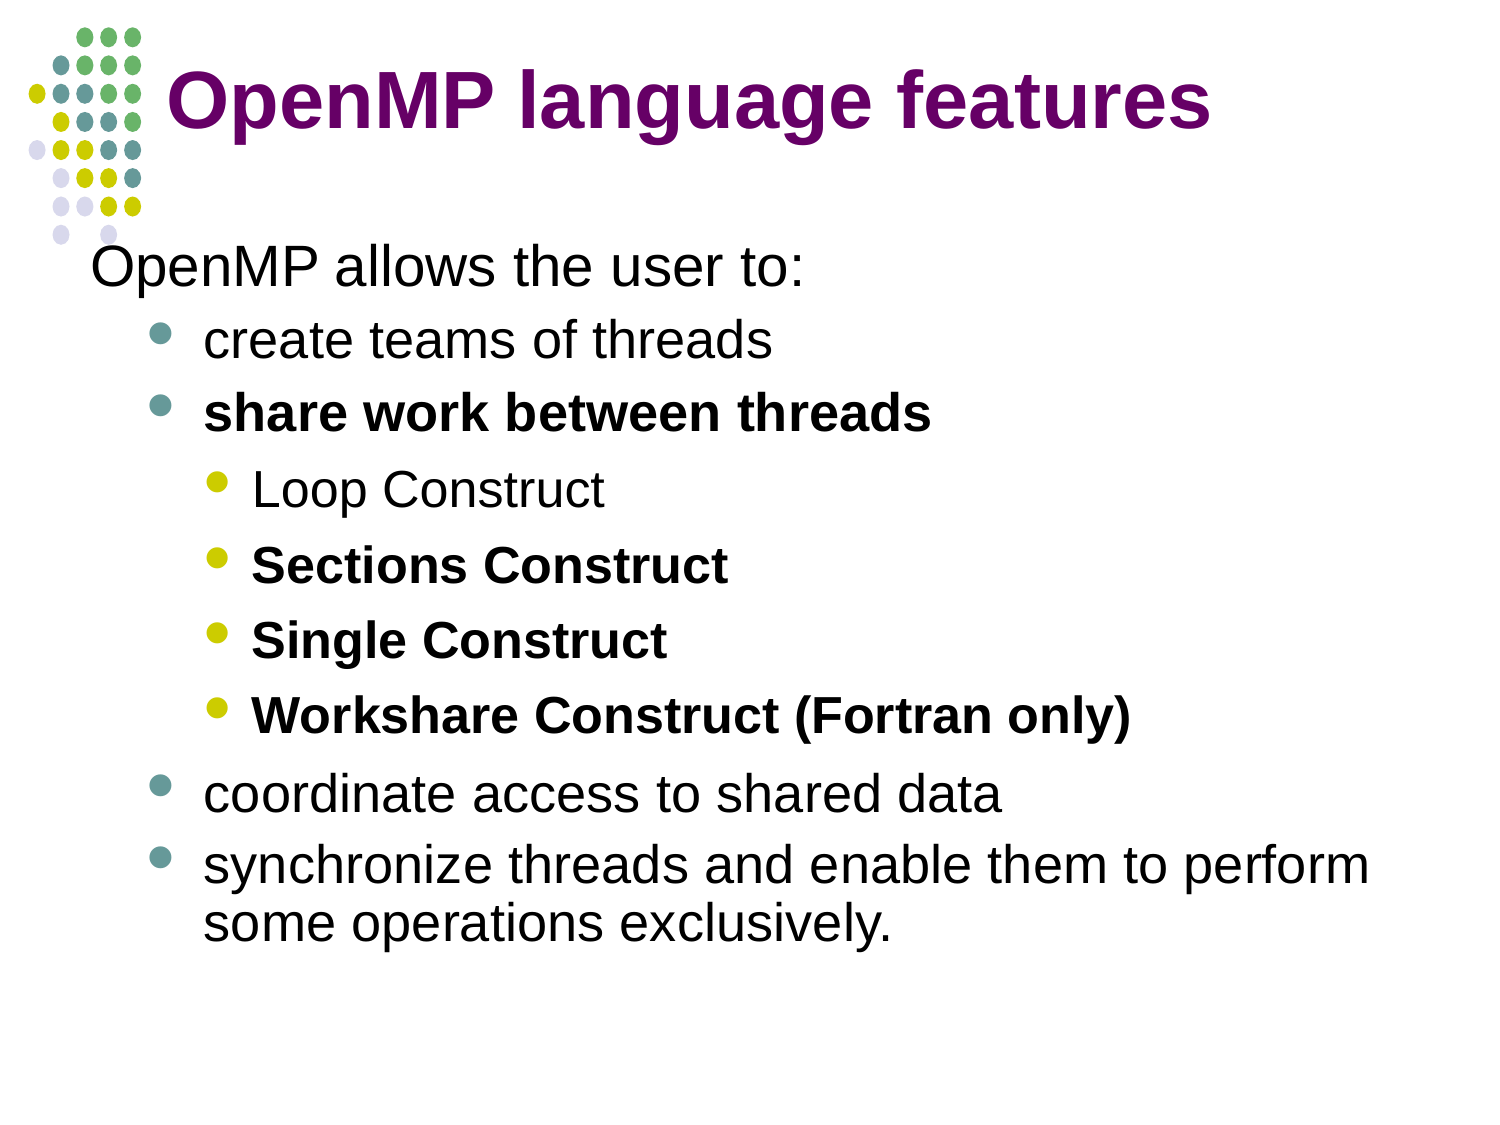

# OpenMP language features
OpenMP allows the user to:
create teams of threads
share work between threads
Loop Construct
Sections Construct
Single Construct
Workshare Construct (Fortran only)
coordinate access to shared data
synchronize threads and enable them to perform some operations exclusively.